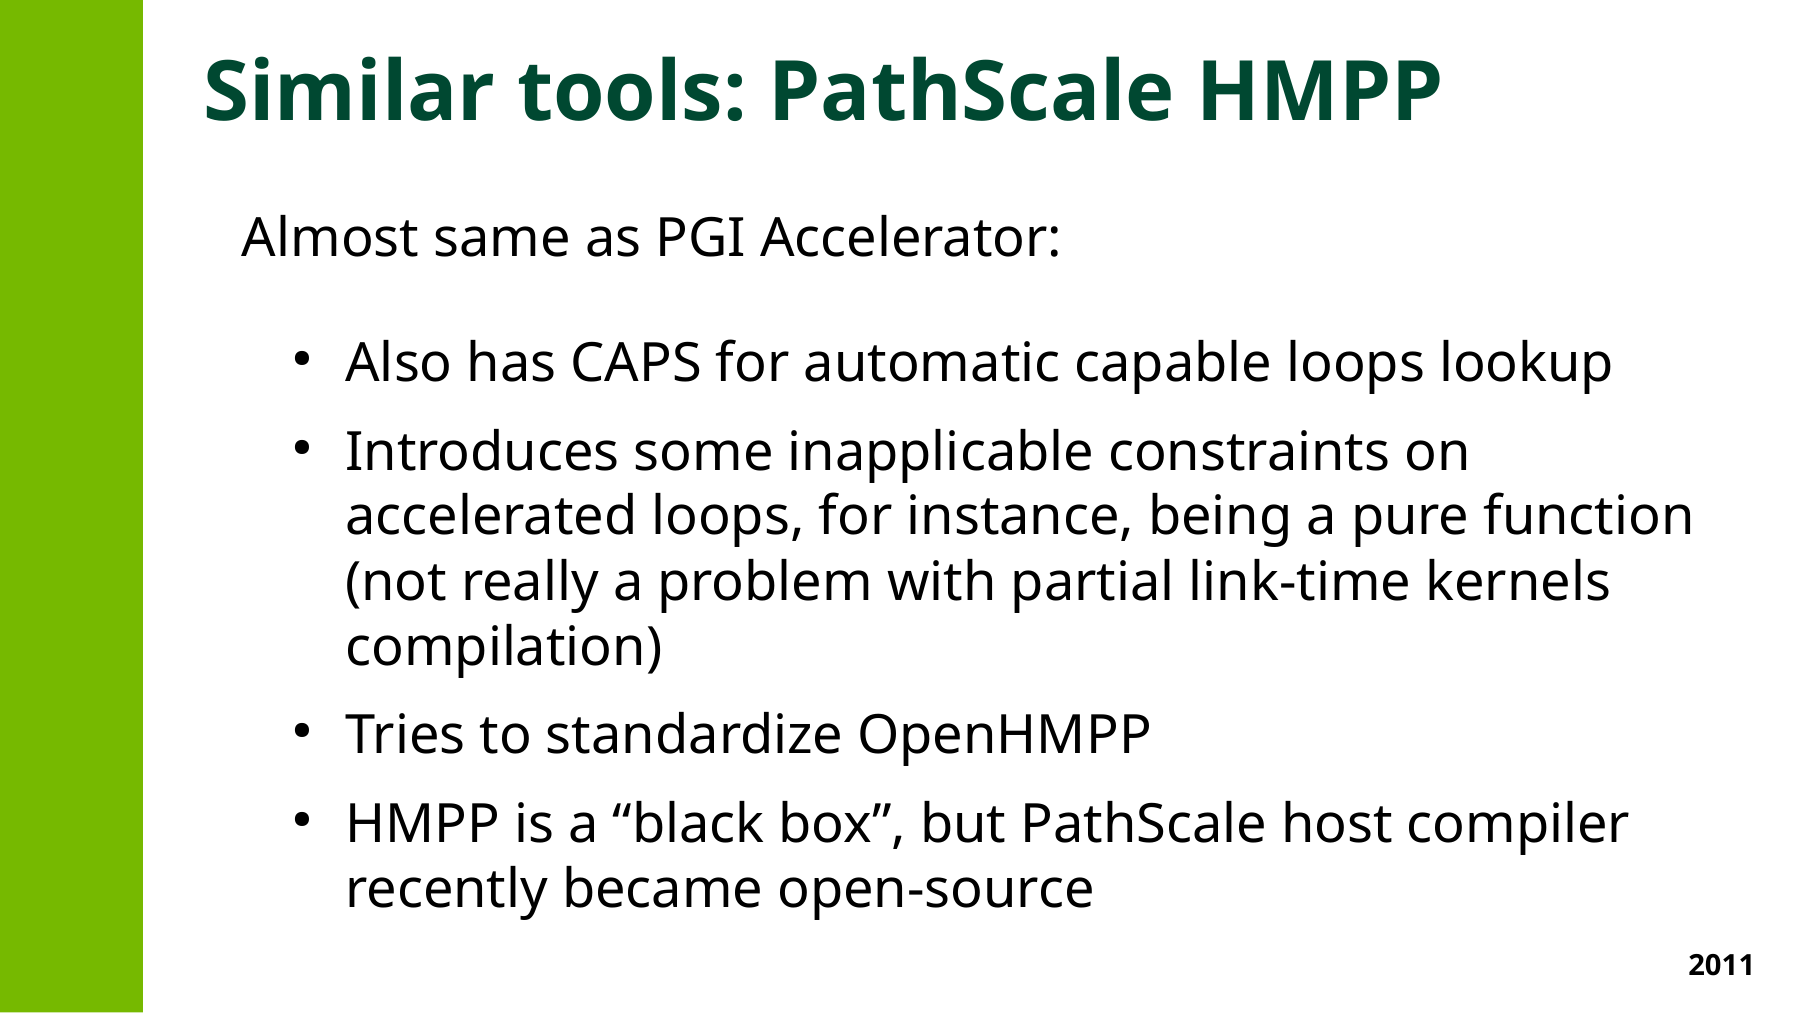

# Similar tools: PathScale HMPP
Almost same as PGI Accelerator:
Also has CAPS for automatic capable loops lookup
Introduces some inapplicable constraints on accelerated loops, for instance, being a pure function (not really a problem with partial link-time kernels compilation)
Tries to standardize OpenHMPP
HMPP is a “black box”, but PathScale host compiler recently became open-source